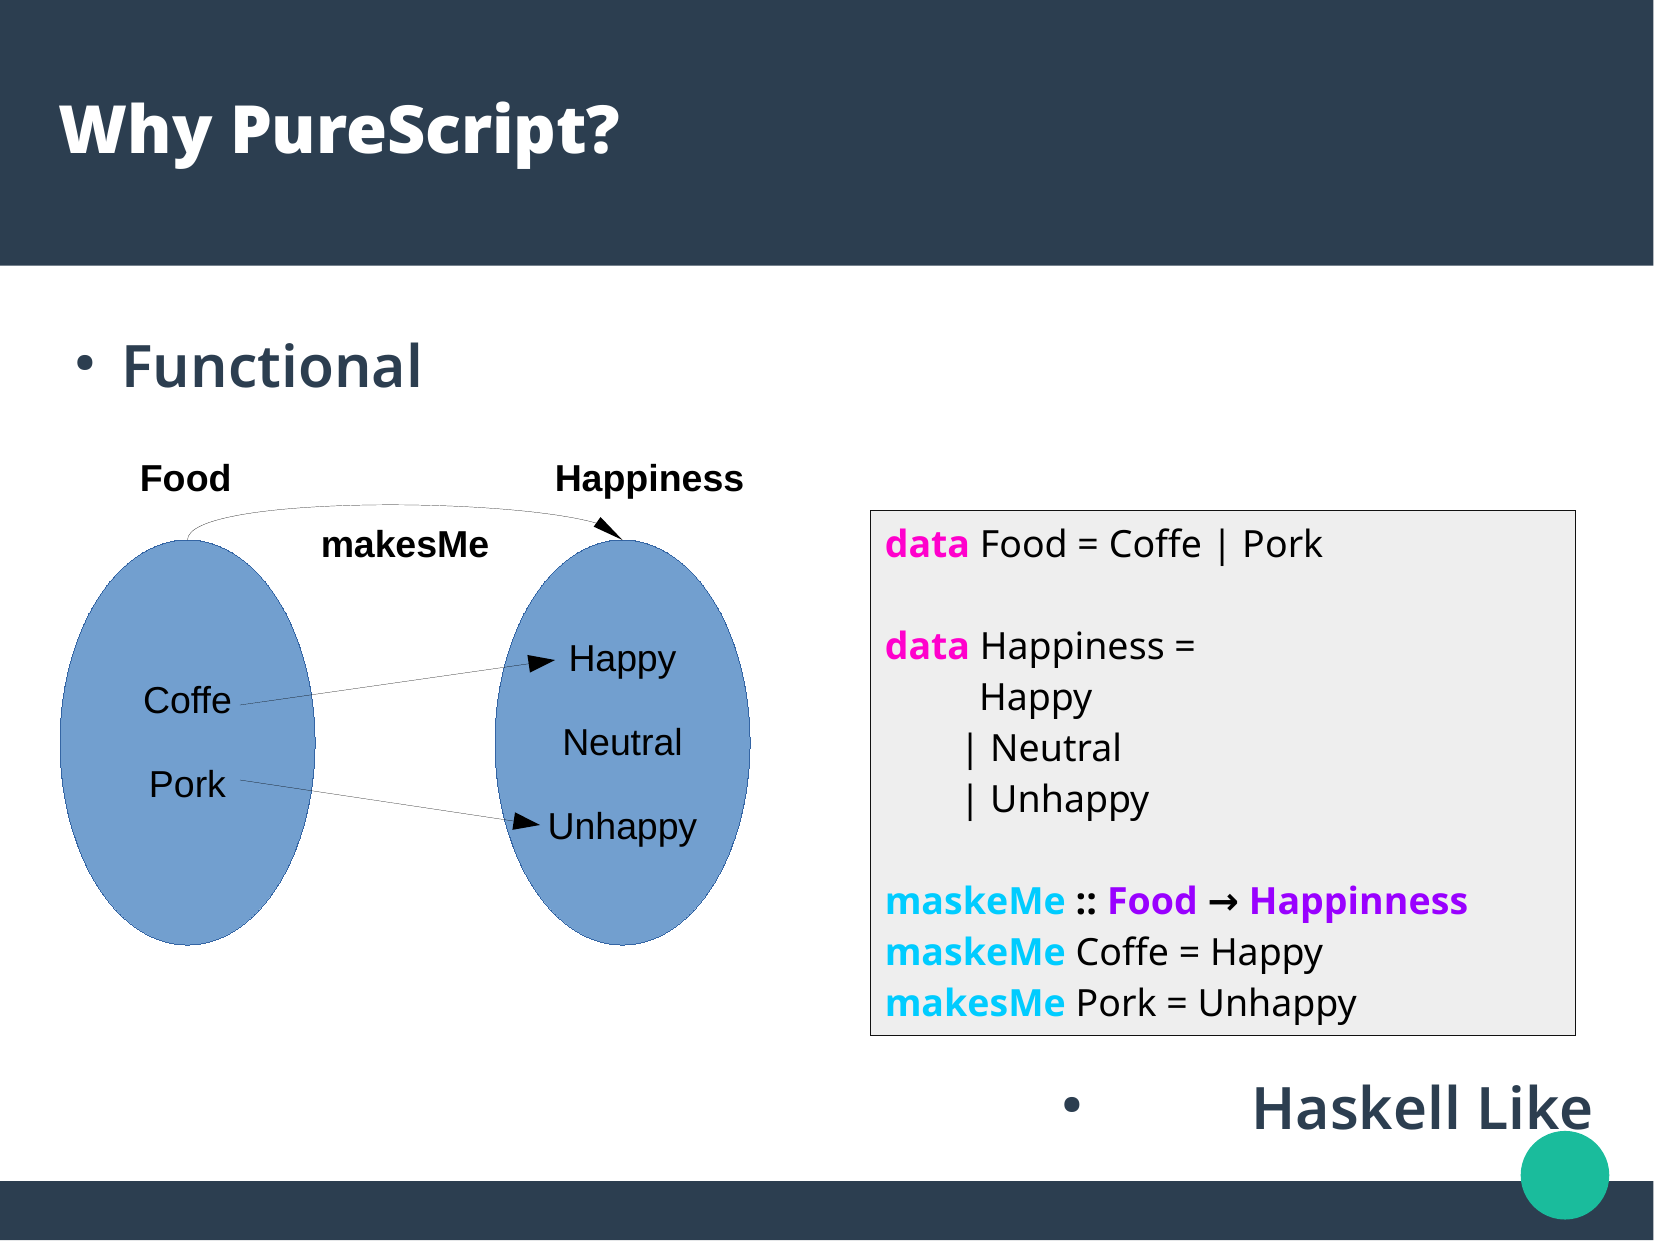

# Why PureScript?
Functional
Haskell Like
Food
Happiness
data Food = Coffe | Pork
data Happiness =
	 Happy
	| Neutral
	| Unhappy
maskeMe :: Food → Happinness
maskeMe Coffe = Happy
makesMe Pork = Unhappy
Coffe
Pork
Happy
Neutral
Unhappy